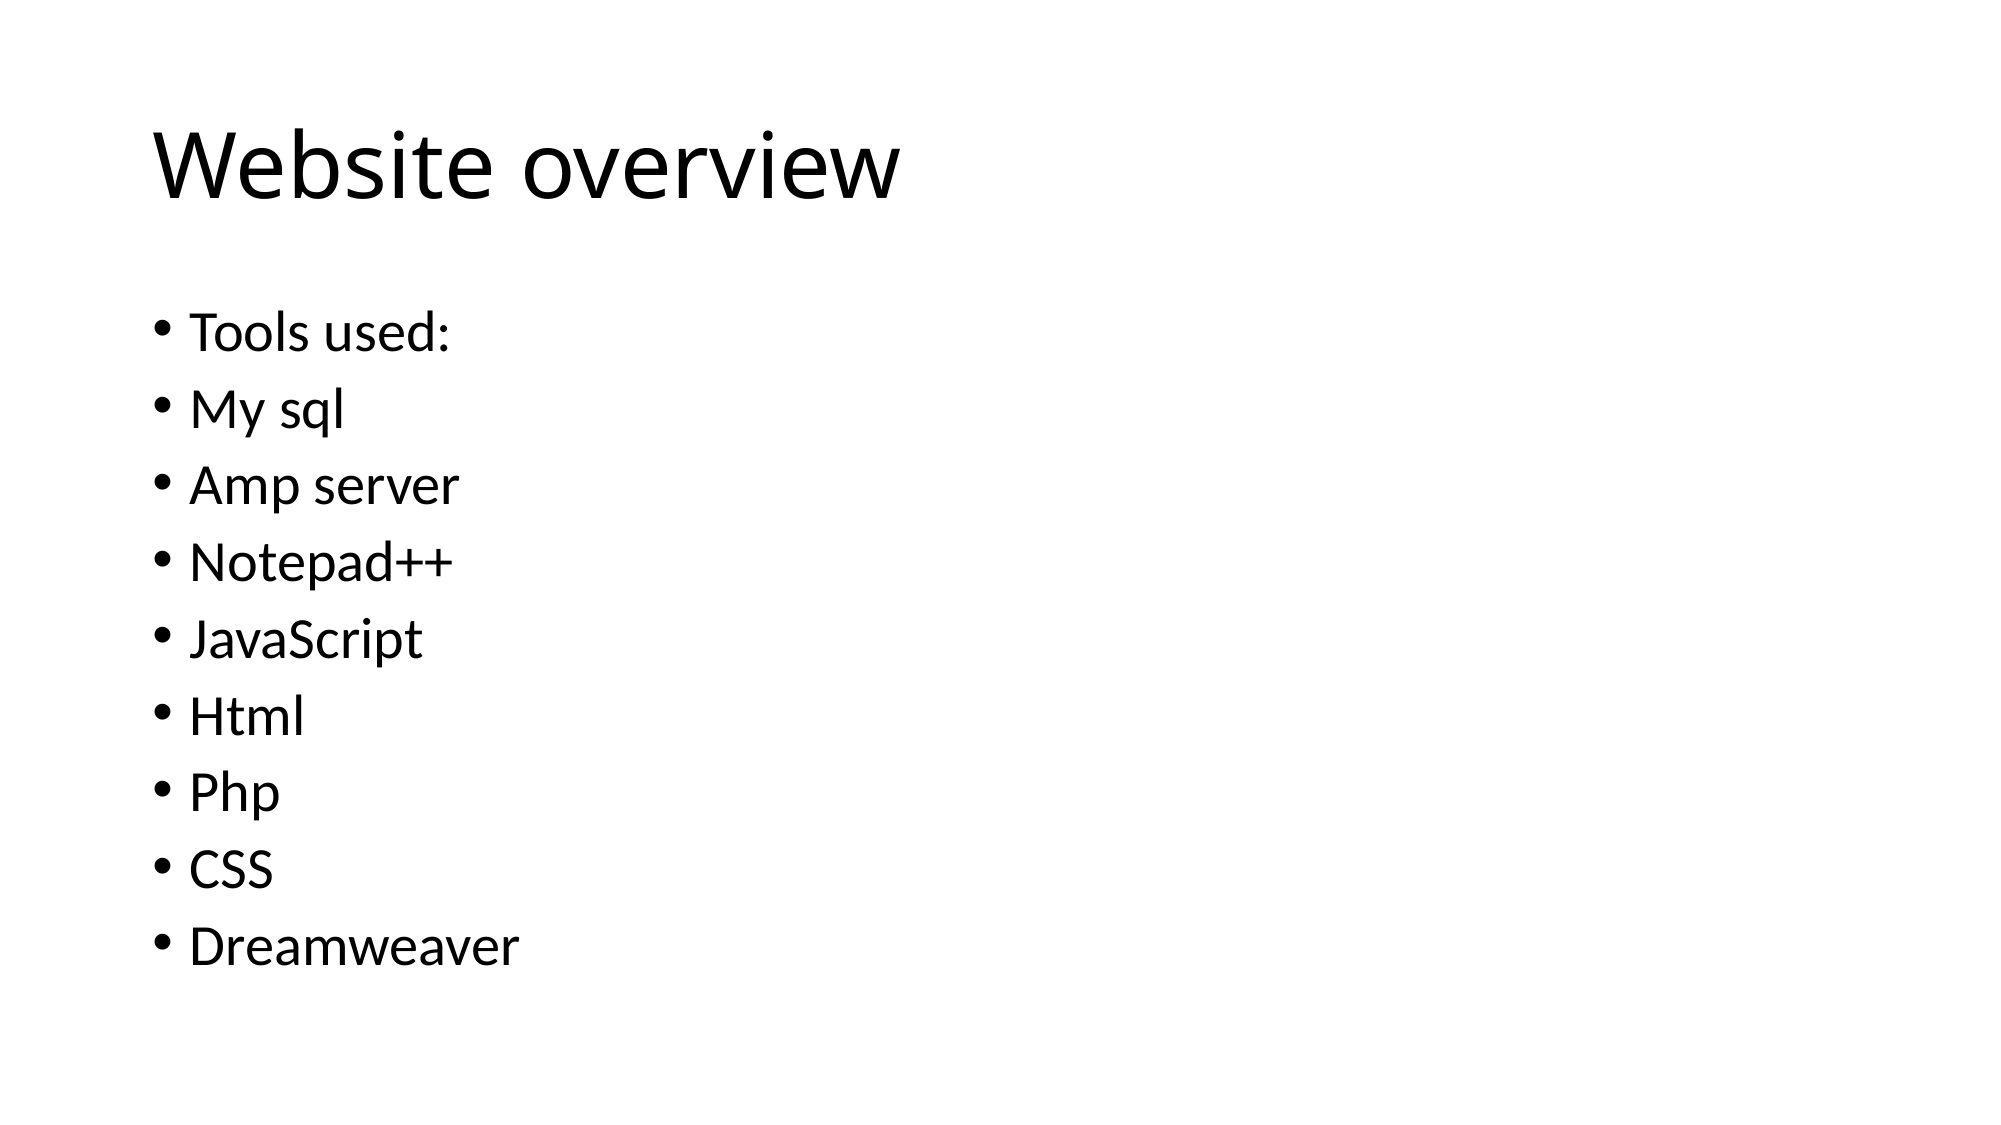

# Website overview
Tools used:
My sql
Amp server
Notepad++
JavaScript
Html
Php
CSS
Dreamweaver